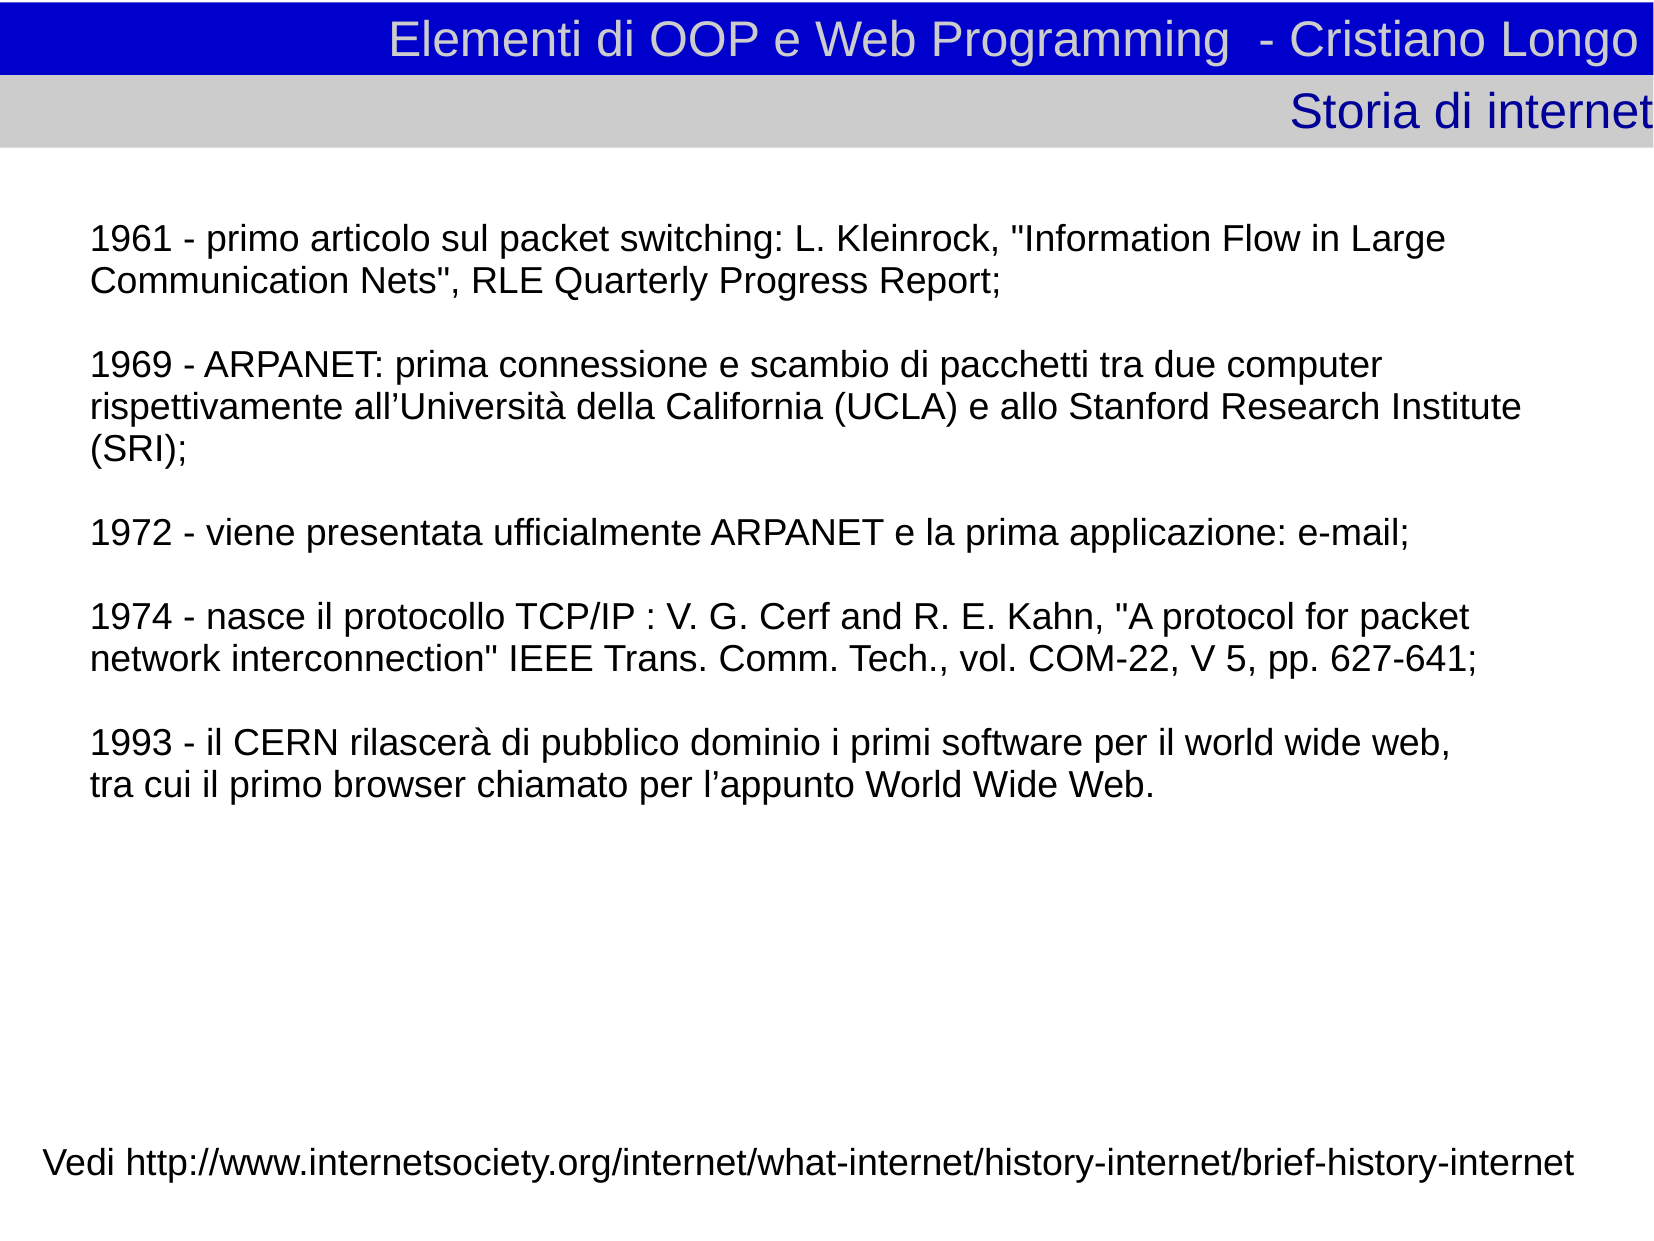

# Elementi di OOP e Web Programming - Cristiano Longo
Storia di internet
1961 - primo articolo sul packet switching: L. Kleinrock, "Information Flow in Large Communication Nets", RLE Quarterly Progress Report;
1969 - ARPANET: prima connessione e scambio di pacchetti tra due computer
rispettivamente all’Università della California (UCLA) e allo Stanford Research Institute (SRI);
1972 - viene presentata ufficialmente ARPANET e la prima applicazione: e-mail;
1974 - nasce il protocollo TCP/IP : V. G. Cerf and R. E. Kahn, "A protocol for packet network interconnection" IEEE Trans. Comm. Tech., vol. COM-22, V 5, pp. 627-641;
1993 - il CERN rilascerà di pubblico dominio i primi software per il world wide web,
tra cui il primo browser chiamato per l’appunto World Wide Web.
| Utente | Cane |
| --- | --- |
| alice | fuffy |
| charlie | doggy |
| charlie | pluto |
| bob | fuffy |
Vedi http://www.internetsociety.org/internet/what-internet/history-internet/brief-history-internet